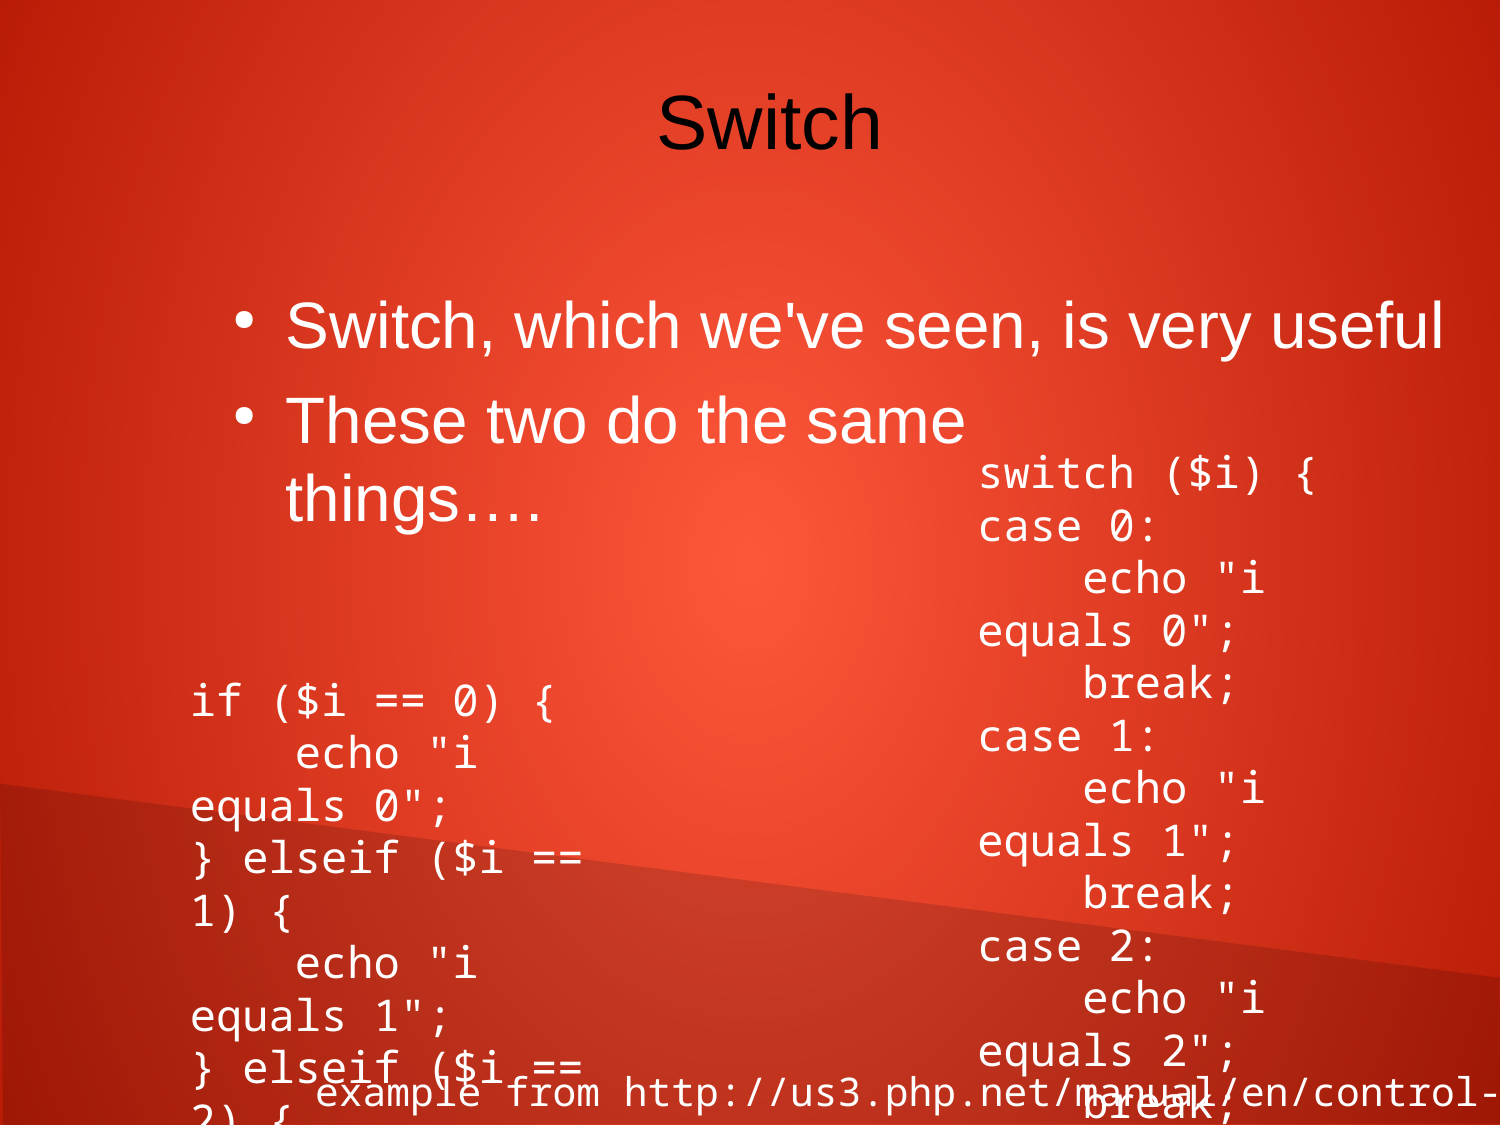

# Switch
Switch, which we've seen, is very useful
These two do the same
things….
switch ($i) {
case 0:
 echo "i equals 0";
 break;
case 1:
 echo "i equals 1";
 break;
case 2:
 echo "i equals 2";
 break;
}
if ($i == 0) {
 echo "i equals 0";
} elseif ($i == 1) {
 echo "i equals 1";
} elseif ($i == 2) {
 echo "i equals 2";
}
example from http://us3.php.net/manual/en/control-structures.switch.php